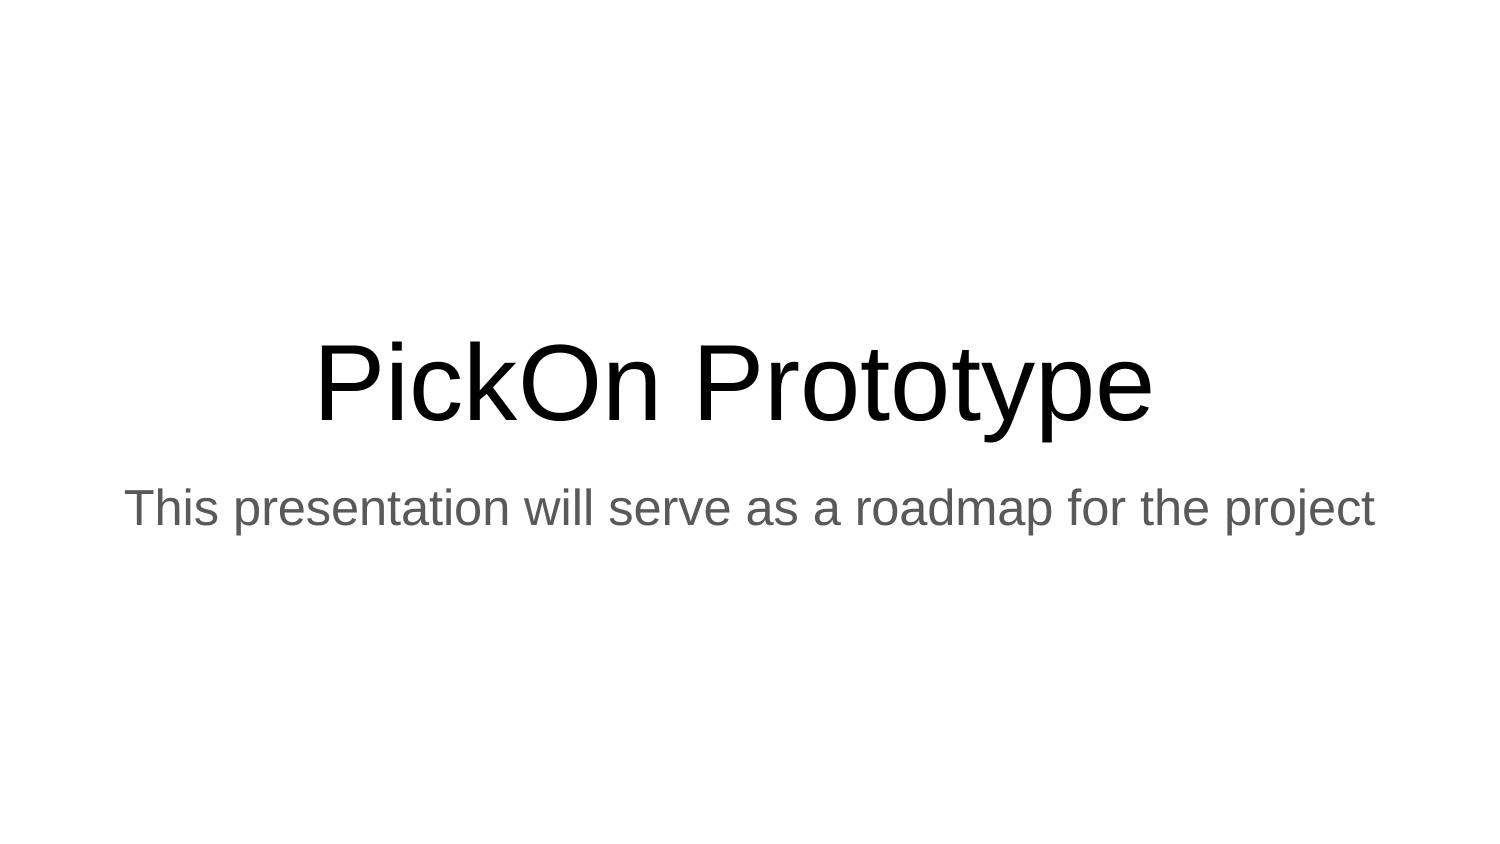

# PickOn Prototype
This presentation will serve as a roadmap for the project